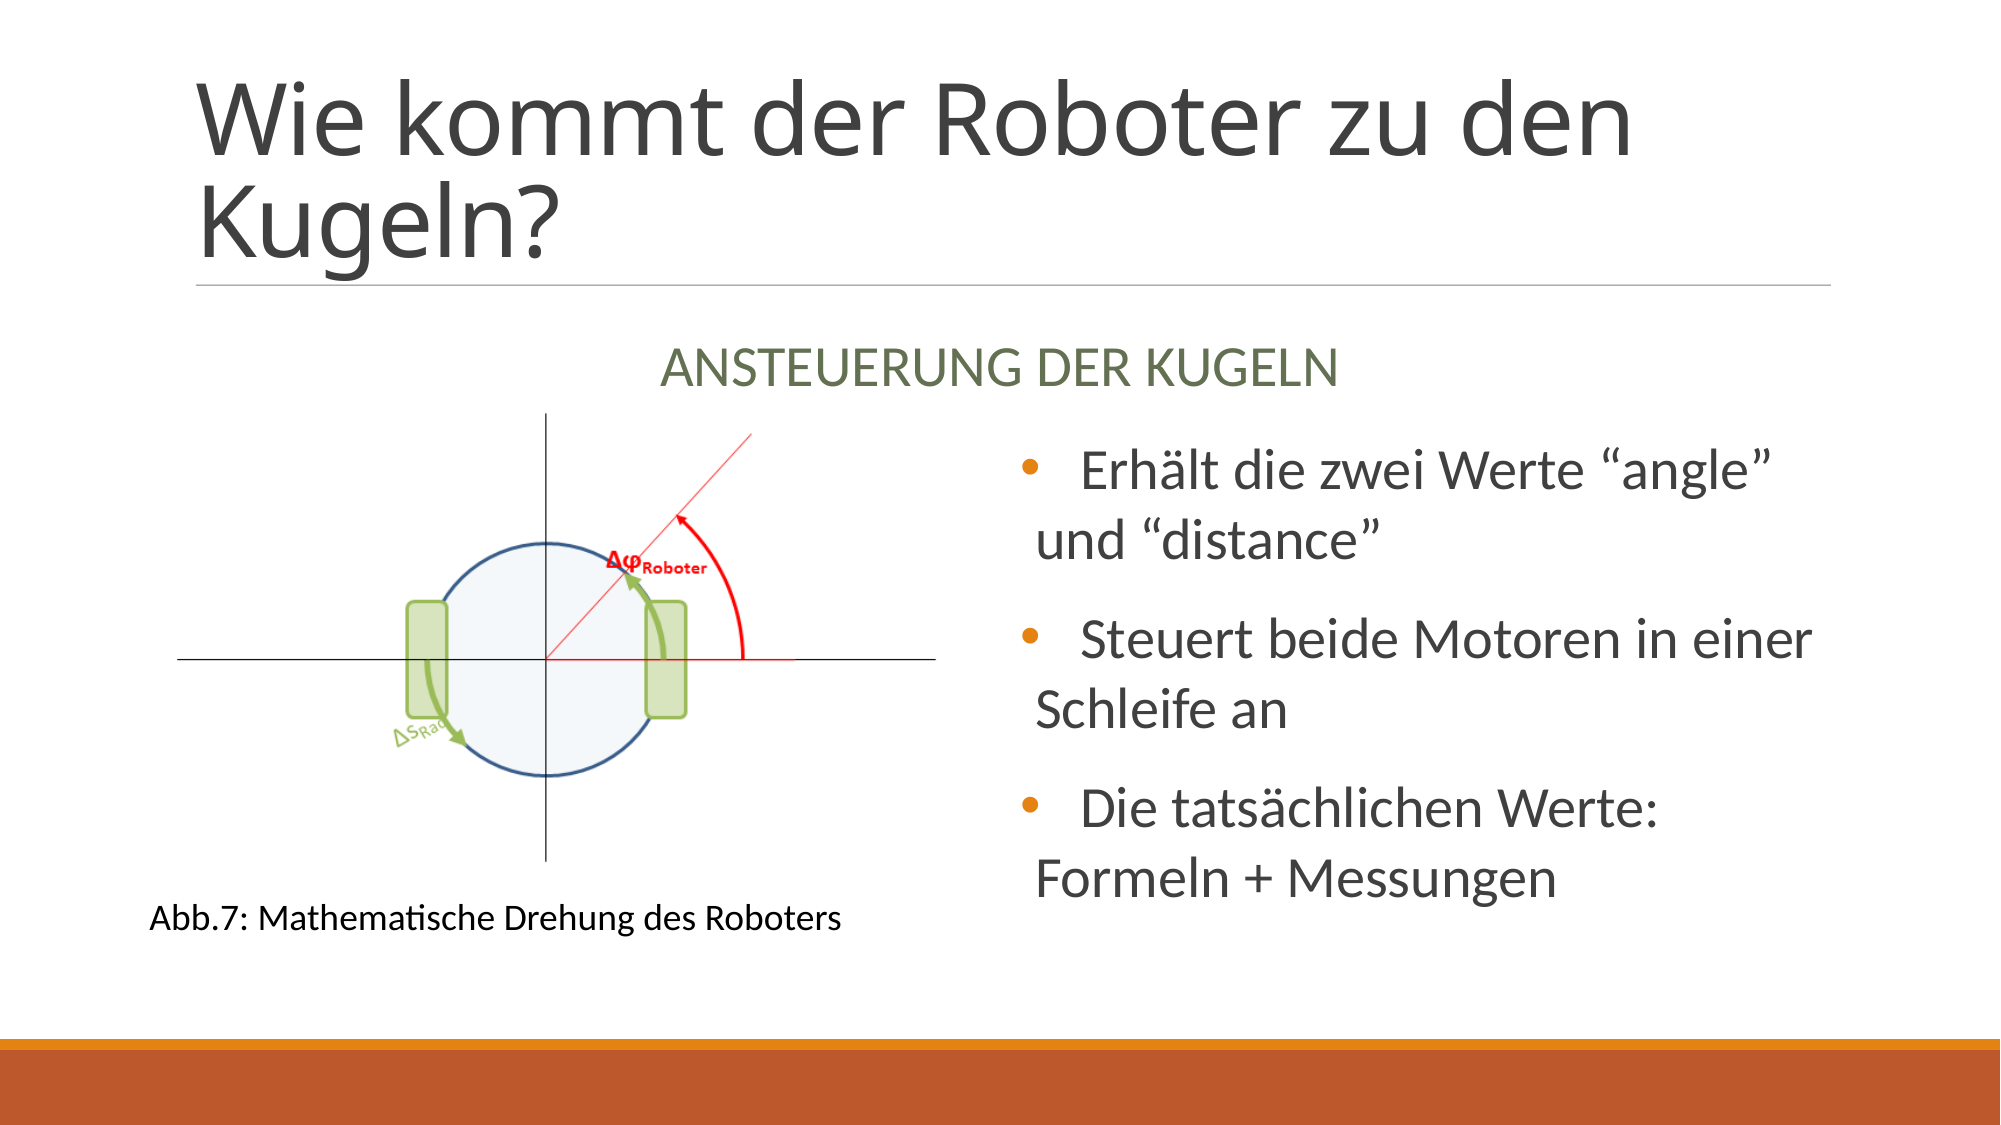

# Wie kommt der Roboter zu den Kugeln?
AnsTeuerung der Kugeln
 Erhält die zwei Werte “angle” und “distance”
 Steuert beide Motoren in einer Schleife an
 Die tatsächlichen Werte: Formeln + Messungen
Abb.7: Mathematische Drehung des Roboters